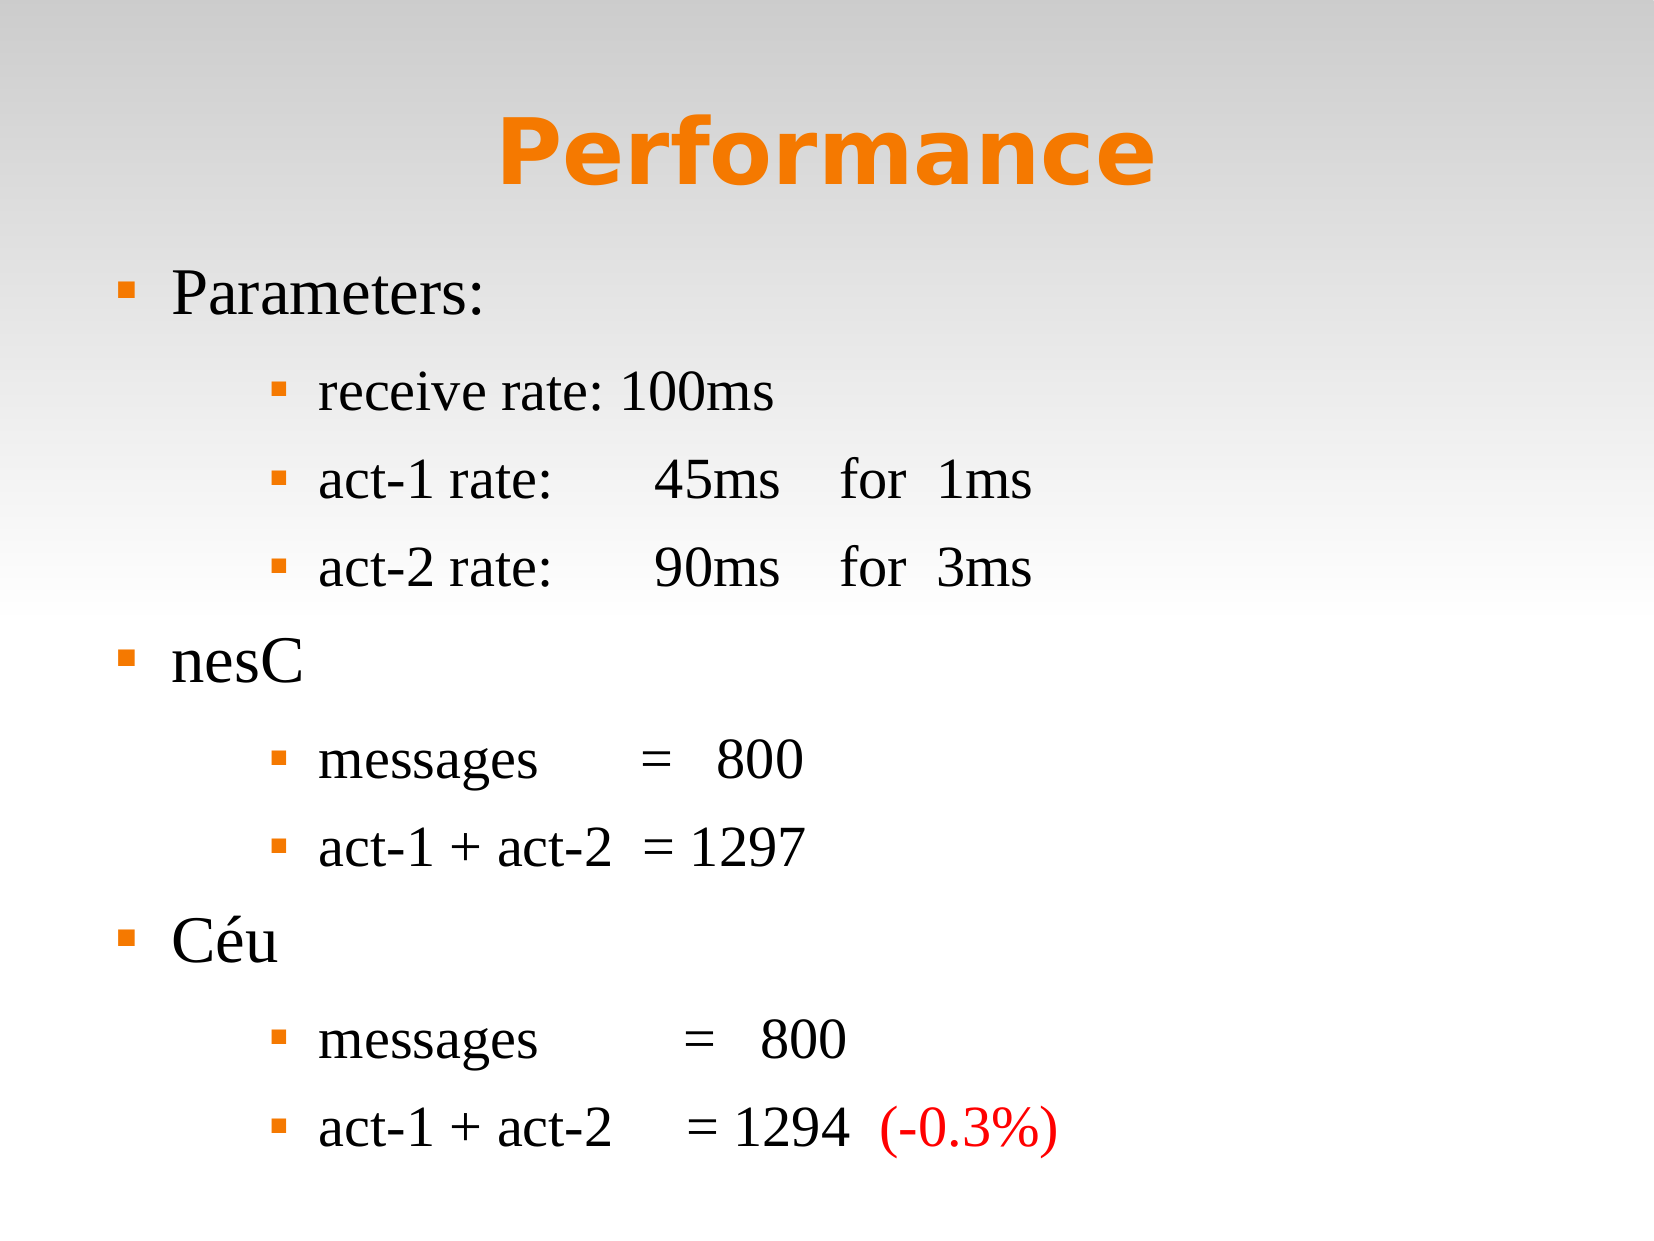

# Performance
Parameters:
receive rate: 100ms
act-1 rate: 45ms for 1ms
act-2 rate: 90ms for 3ms
nesC
messages = 800
act-1 + act-2 = 1297
Céu
messages = 800
act-1 + act-2 = 1294 (-0.3%)